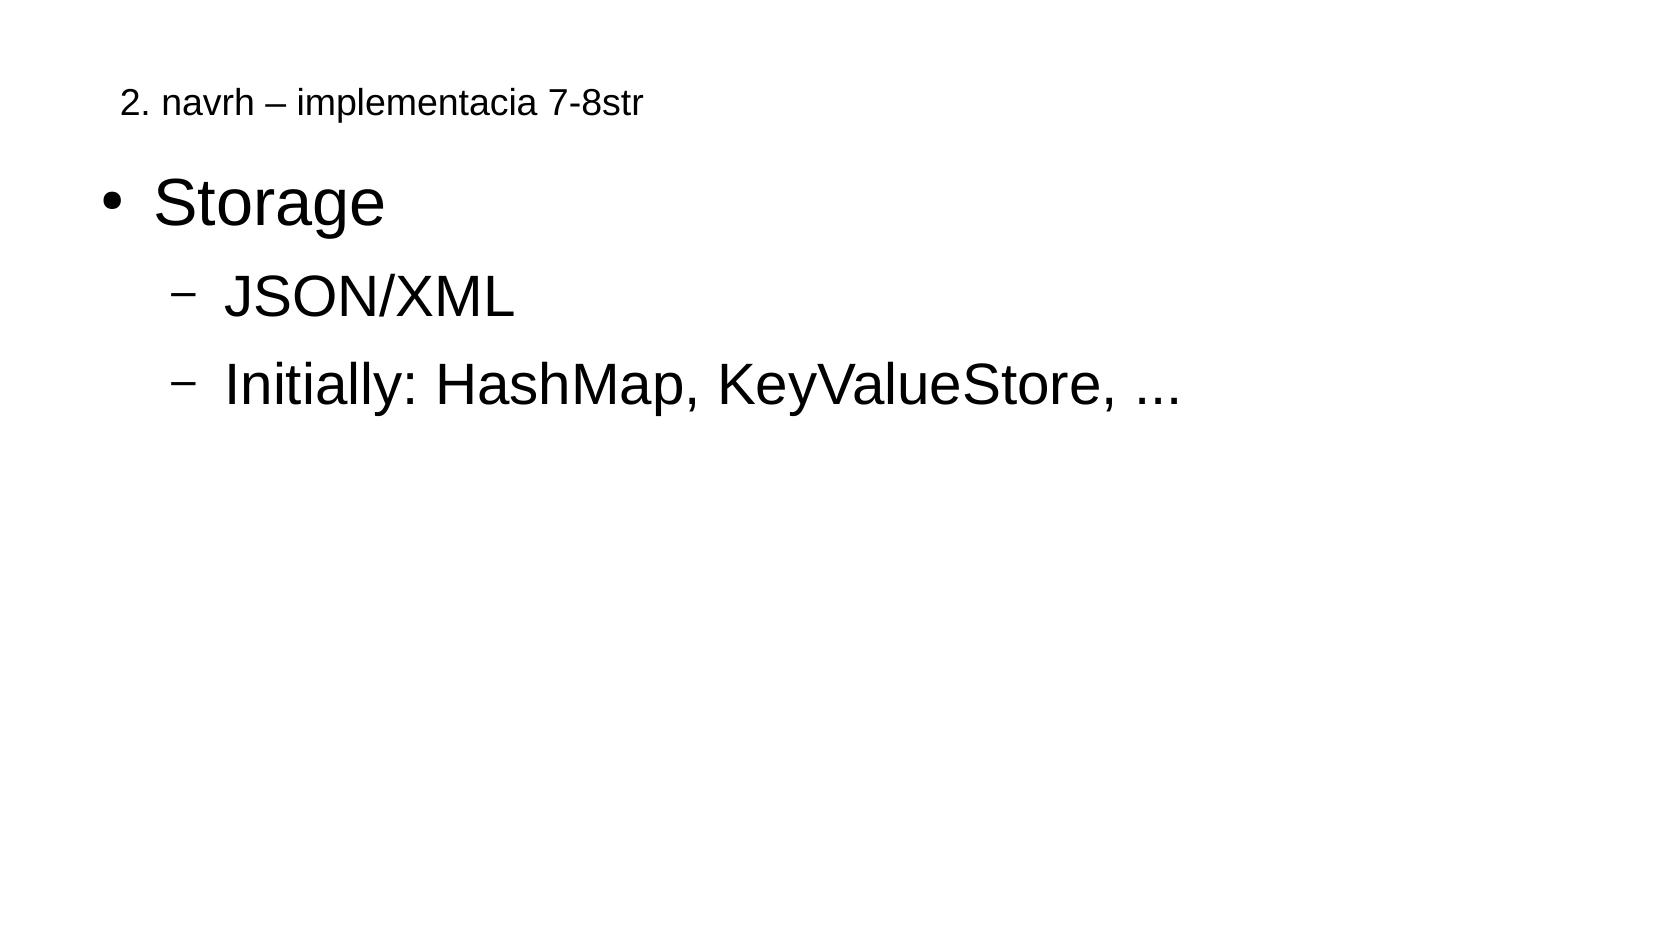

2. navrh – implementacia 7-8str
# Storage
JSON/XML
Initially: HashMap, KeyValueStore, ...